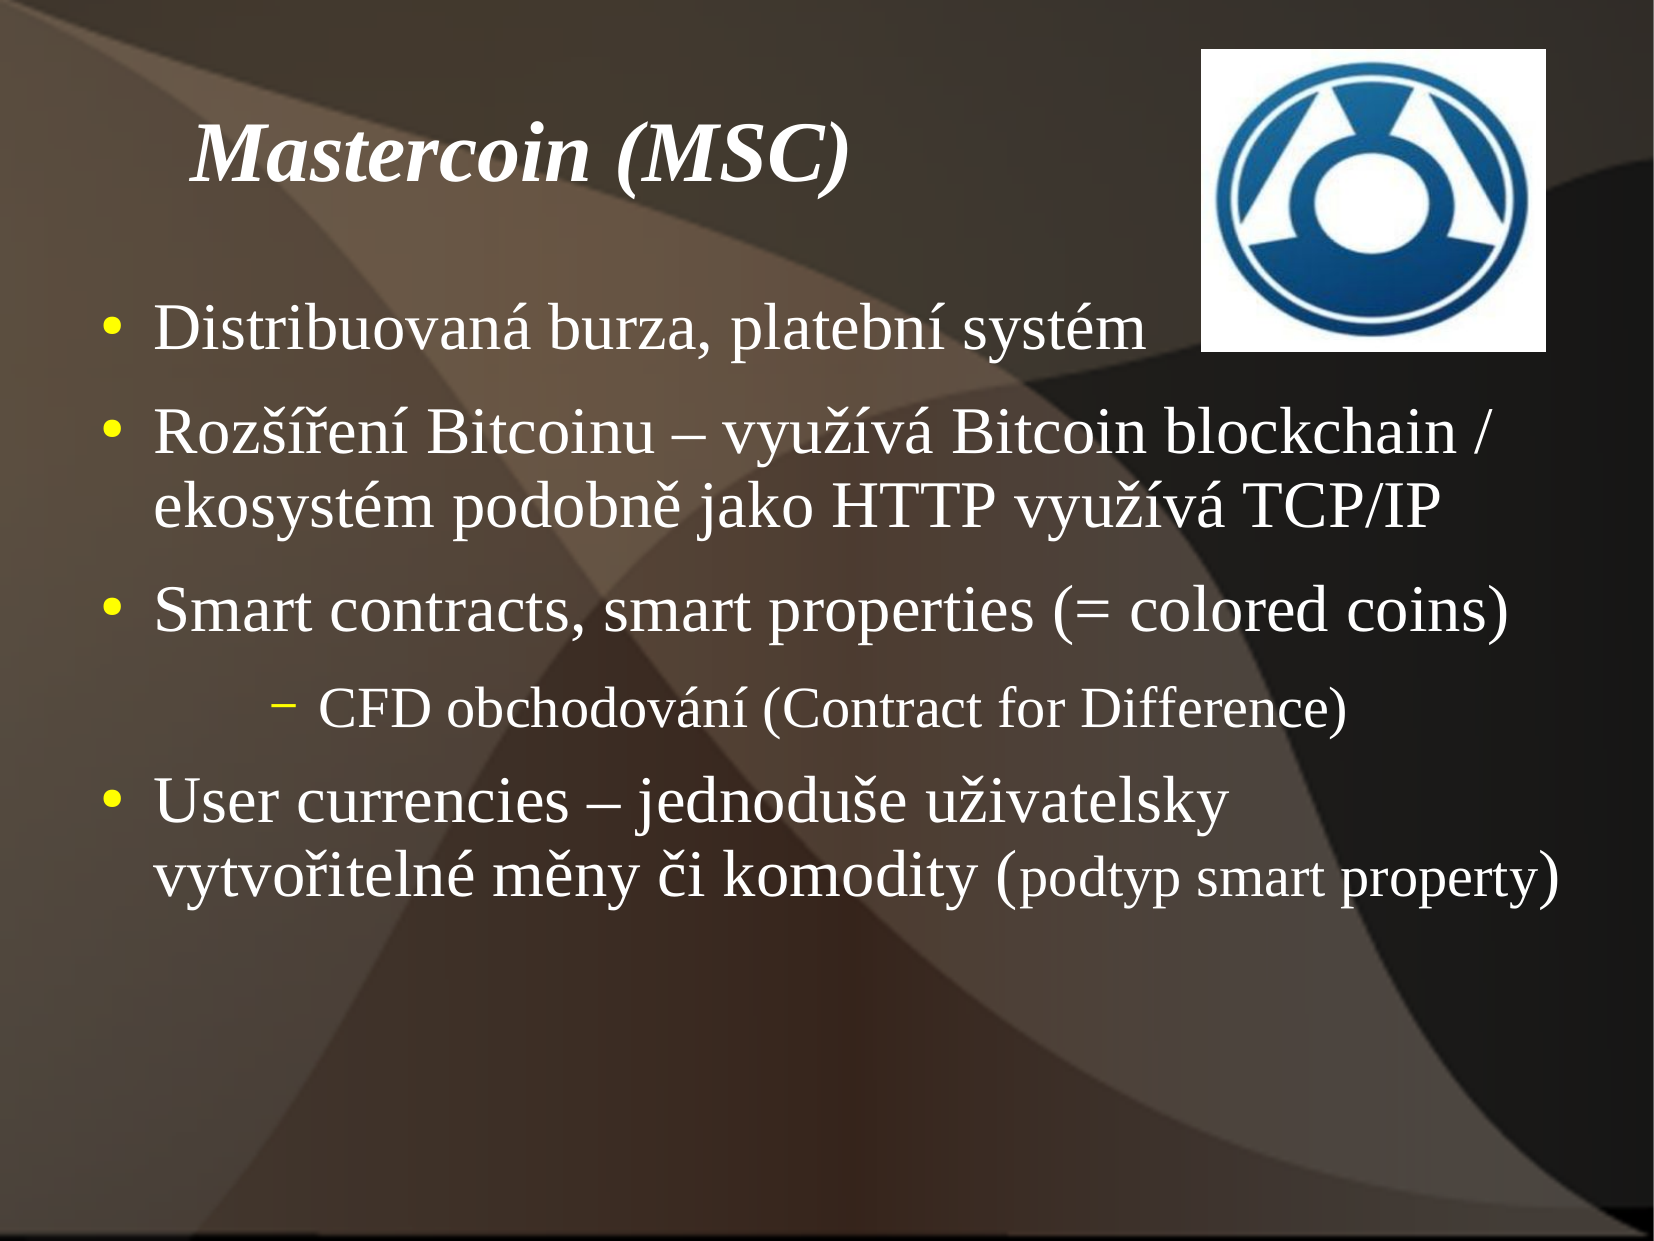

# Mastercoin (MSC)
Distribuovaná burza, platební systém
Rozšíření Bitcoinu – využívá Bitcoin blockchain / ekosystém podobně jako HTTP využívá TCP/IP
Smart contracts, smart properties (= colored coins)
CFD obchodování (Contract for Difference)
User currencies – jednoduše uživatelsky vytvořitelné měny či komodity (podtyp smart property)